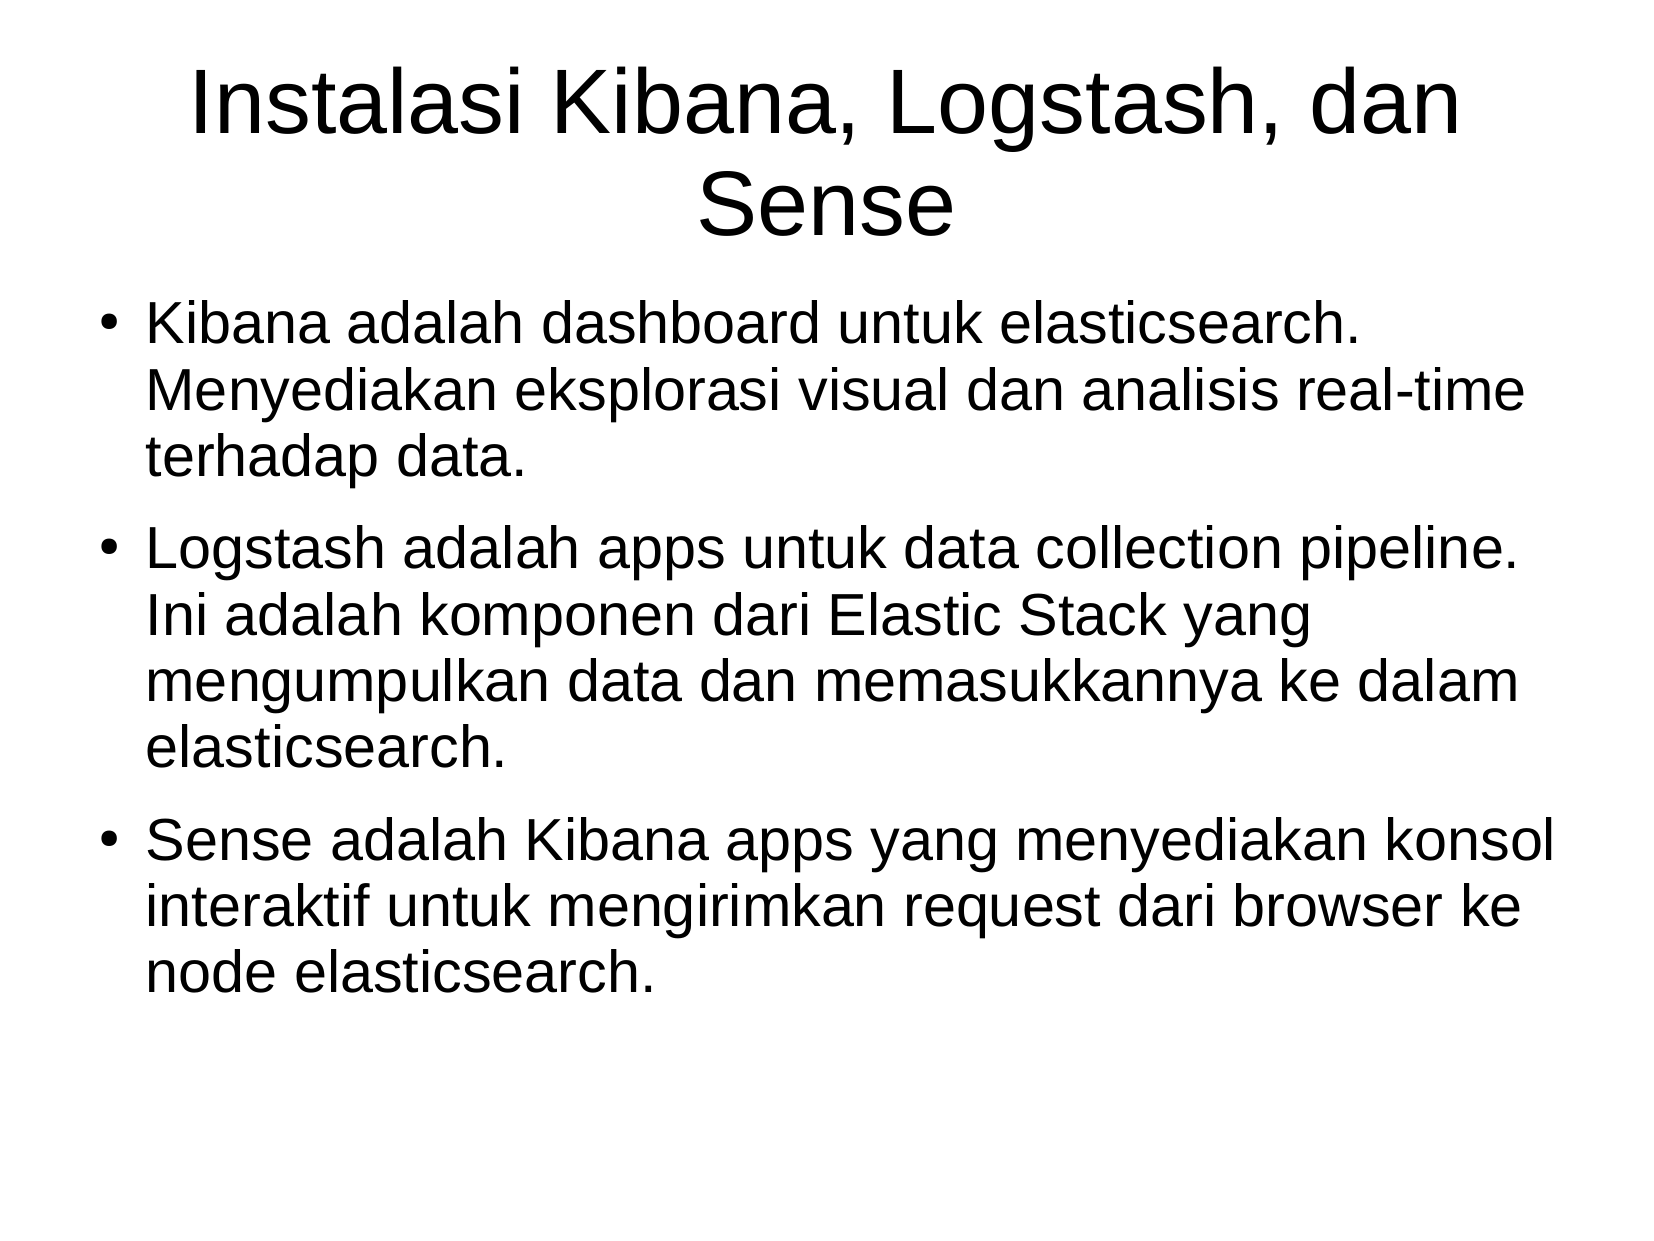

# Instalasi Kibana, Logstash, dan Sense
Kibana adalah dashboard untuk elasticsearch. Menyediakan eksplorasi visual dan analisis real-time terhadap data.
Logstash adalah apps untuk data collection pipeline. Ini adalah komponen dari Elastic Stack yang mengumpulkan data dan memasukkannya ke dalam elasticsearch.
Sense adalah Kibana apps yang menyediakan konsol interaktif untuk mengirimkan request dari browser ke node elasticsearch.